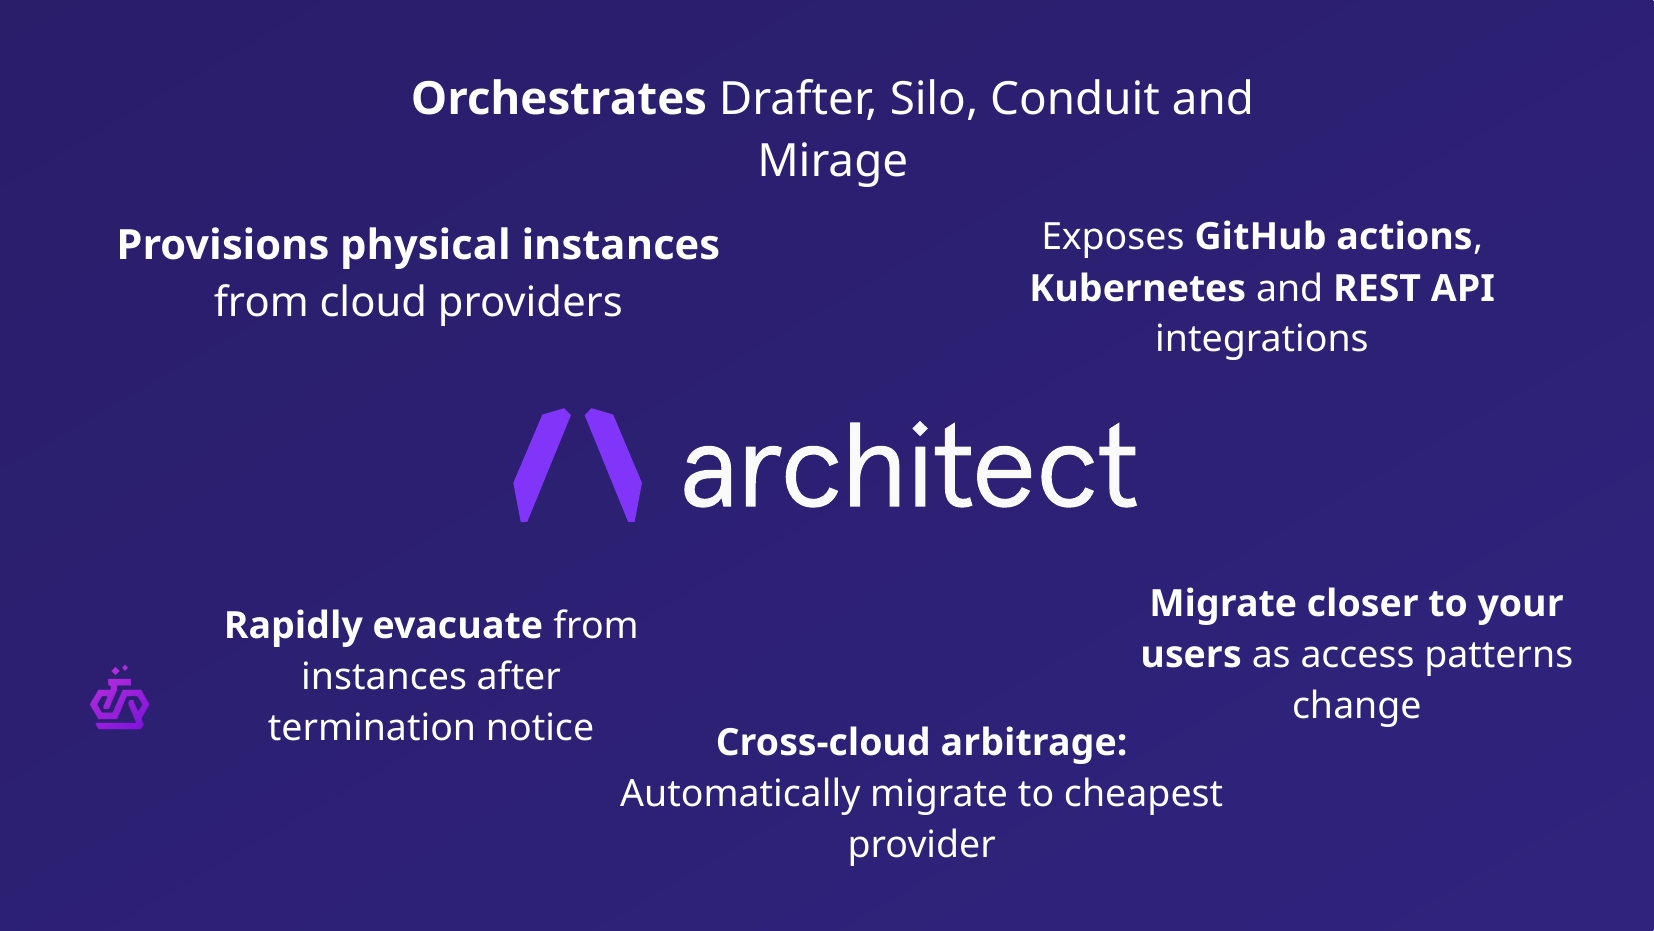

Orchestrates Drafter, Silo, Conduit and Mirage
Provisions physical instances from cloud providers
Exposes GitHub actions, Kubernetes and REST API integrations
Migrate closer to your users as access patterns change
Rapidly evacuate from instances after termination notice
Cross-cloud arbitrage: Automatically migrate to cheapest provider